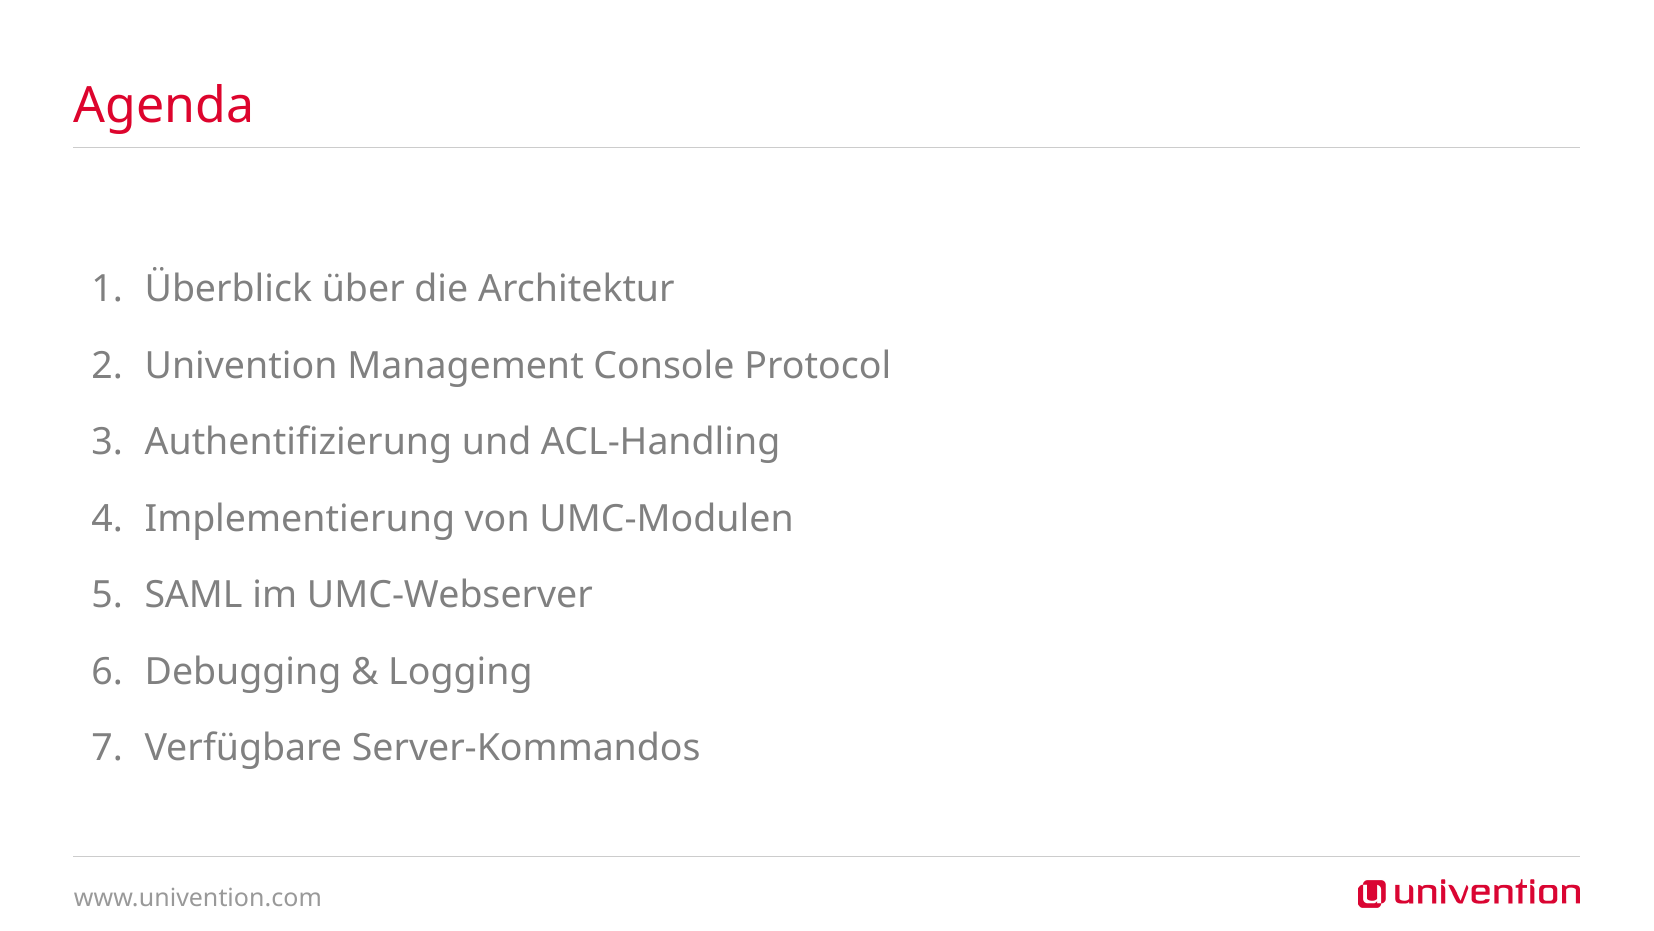

# Agenda
Überblick über die Architektur
Univention Management Console Protocol
Authentifizierung und ACL-Handling
Implementierung von UMC-Modulen
SAML im UMC-Webserver
Debugging & Logging
Verfügbare Server-Kommandos